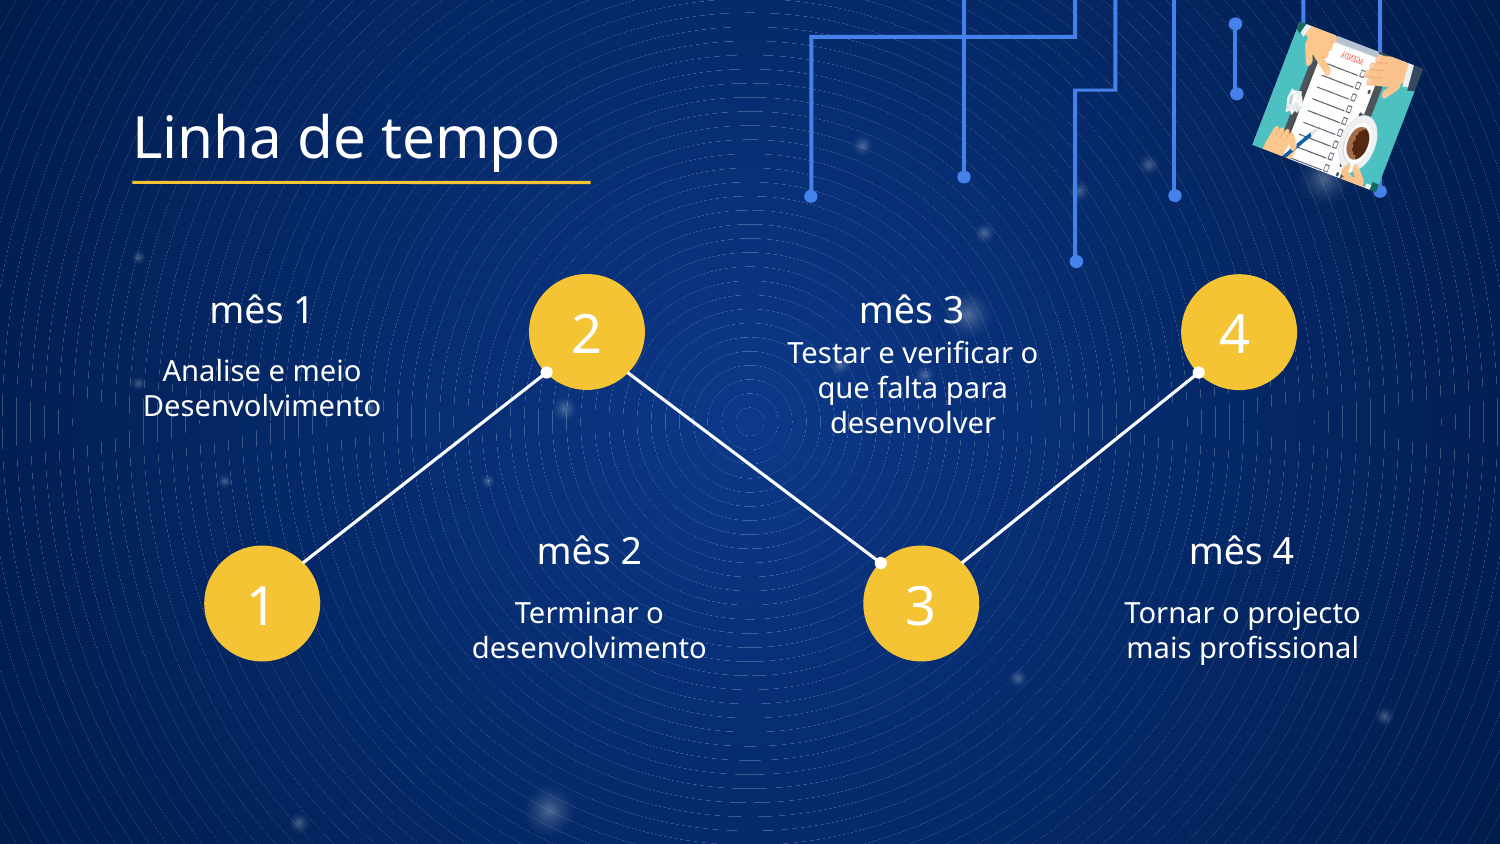

# Linha de tempo
mês 1
mês 3
2
4
Analise e meio Desenvolvimento
Testar e verificar o que falta para desenvolver
mês 2
mês 4
1
3
Terminar o desenvolvimento
Tornar o projecto mais profissional